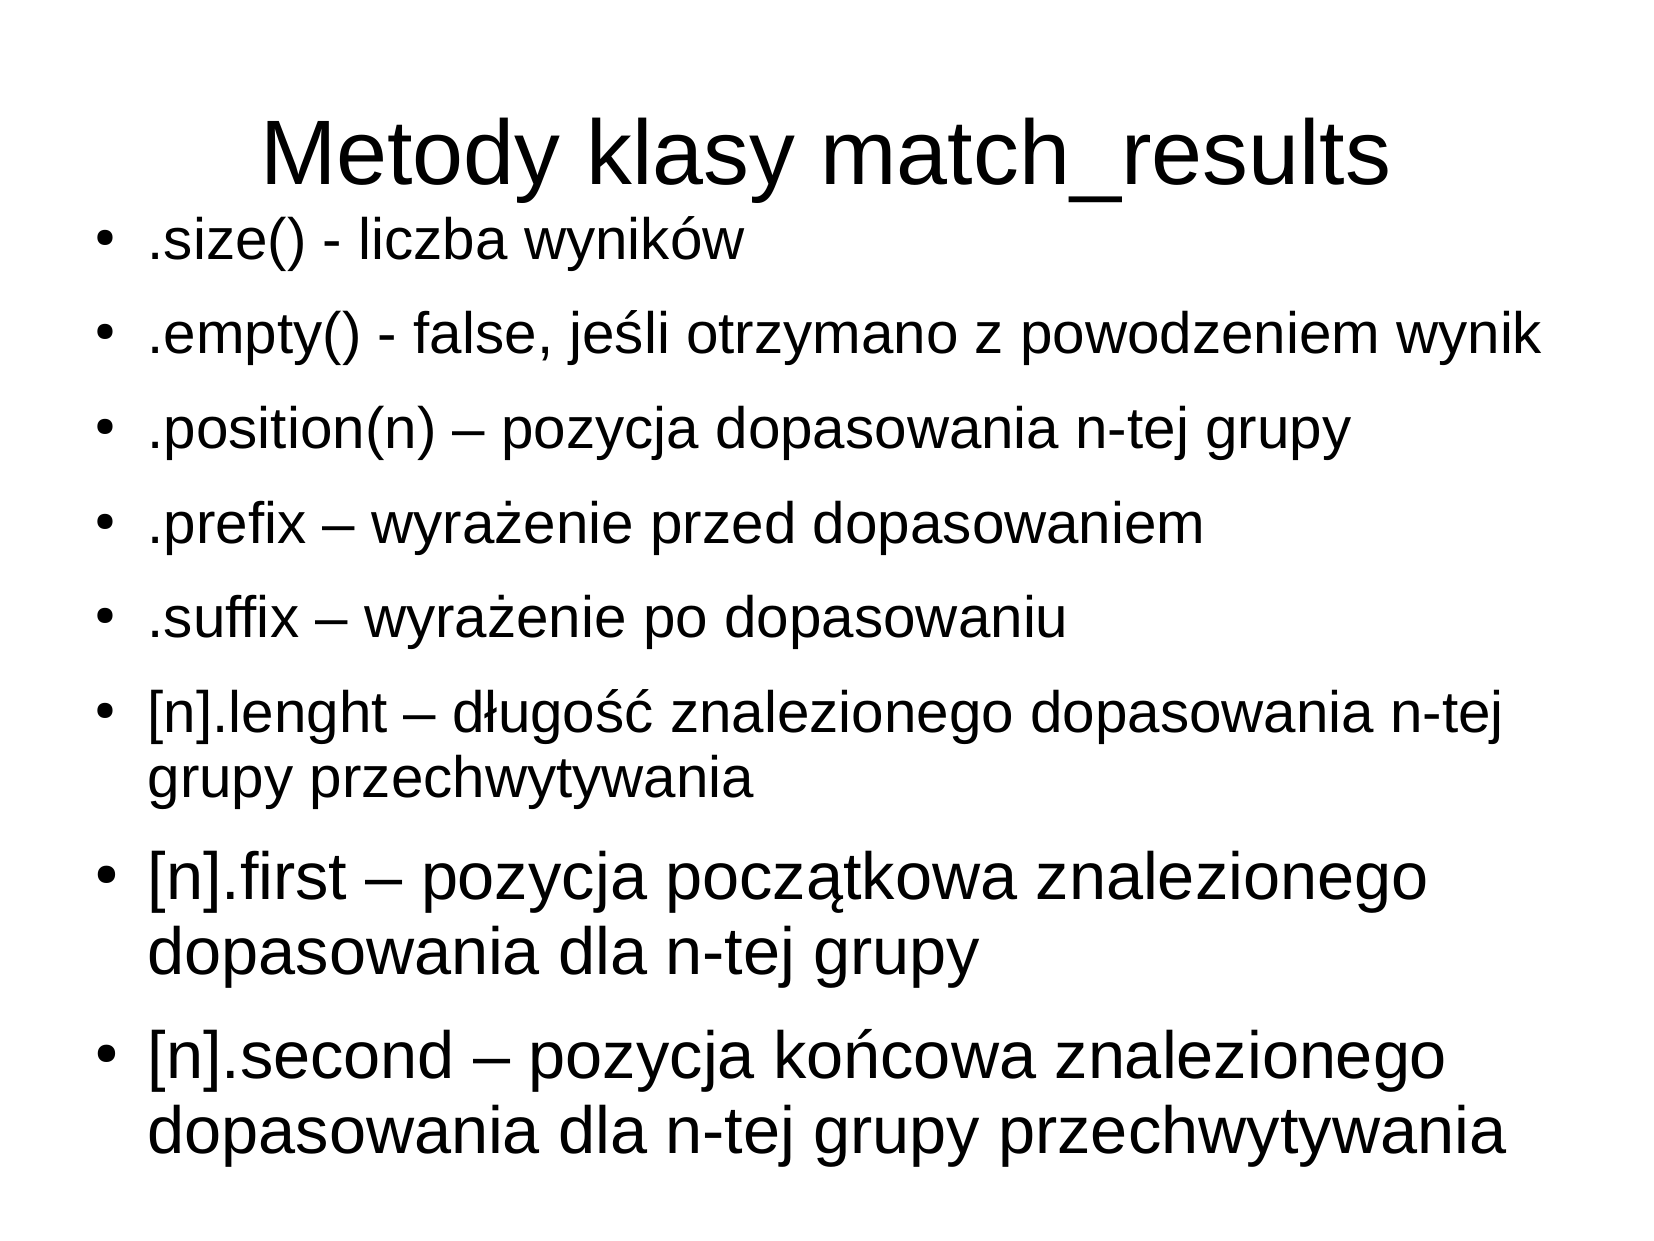

# Metody klasy match_results
.size() - liczba wyników
.empty() - false, jeśli otrzymano z powodzeniem wynik
.position(n) – pozycja dopasowania n-tej grupy
.prefix – wyrażenie przed dopasowaniem
.suffix – wyrażenie po dopasowaniu
[n].lenght – długość znalezionego dopasowania n-tej grupy przechwytywania
[n].first – pozycja początkowa znalezionego dopasowania dla n-tej grupy
[n].second – pozycja końcowa znalezionego dopasowania dla n-tej grupy przechwytywania